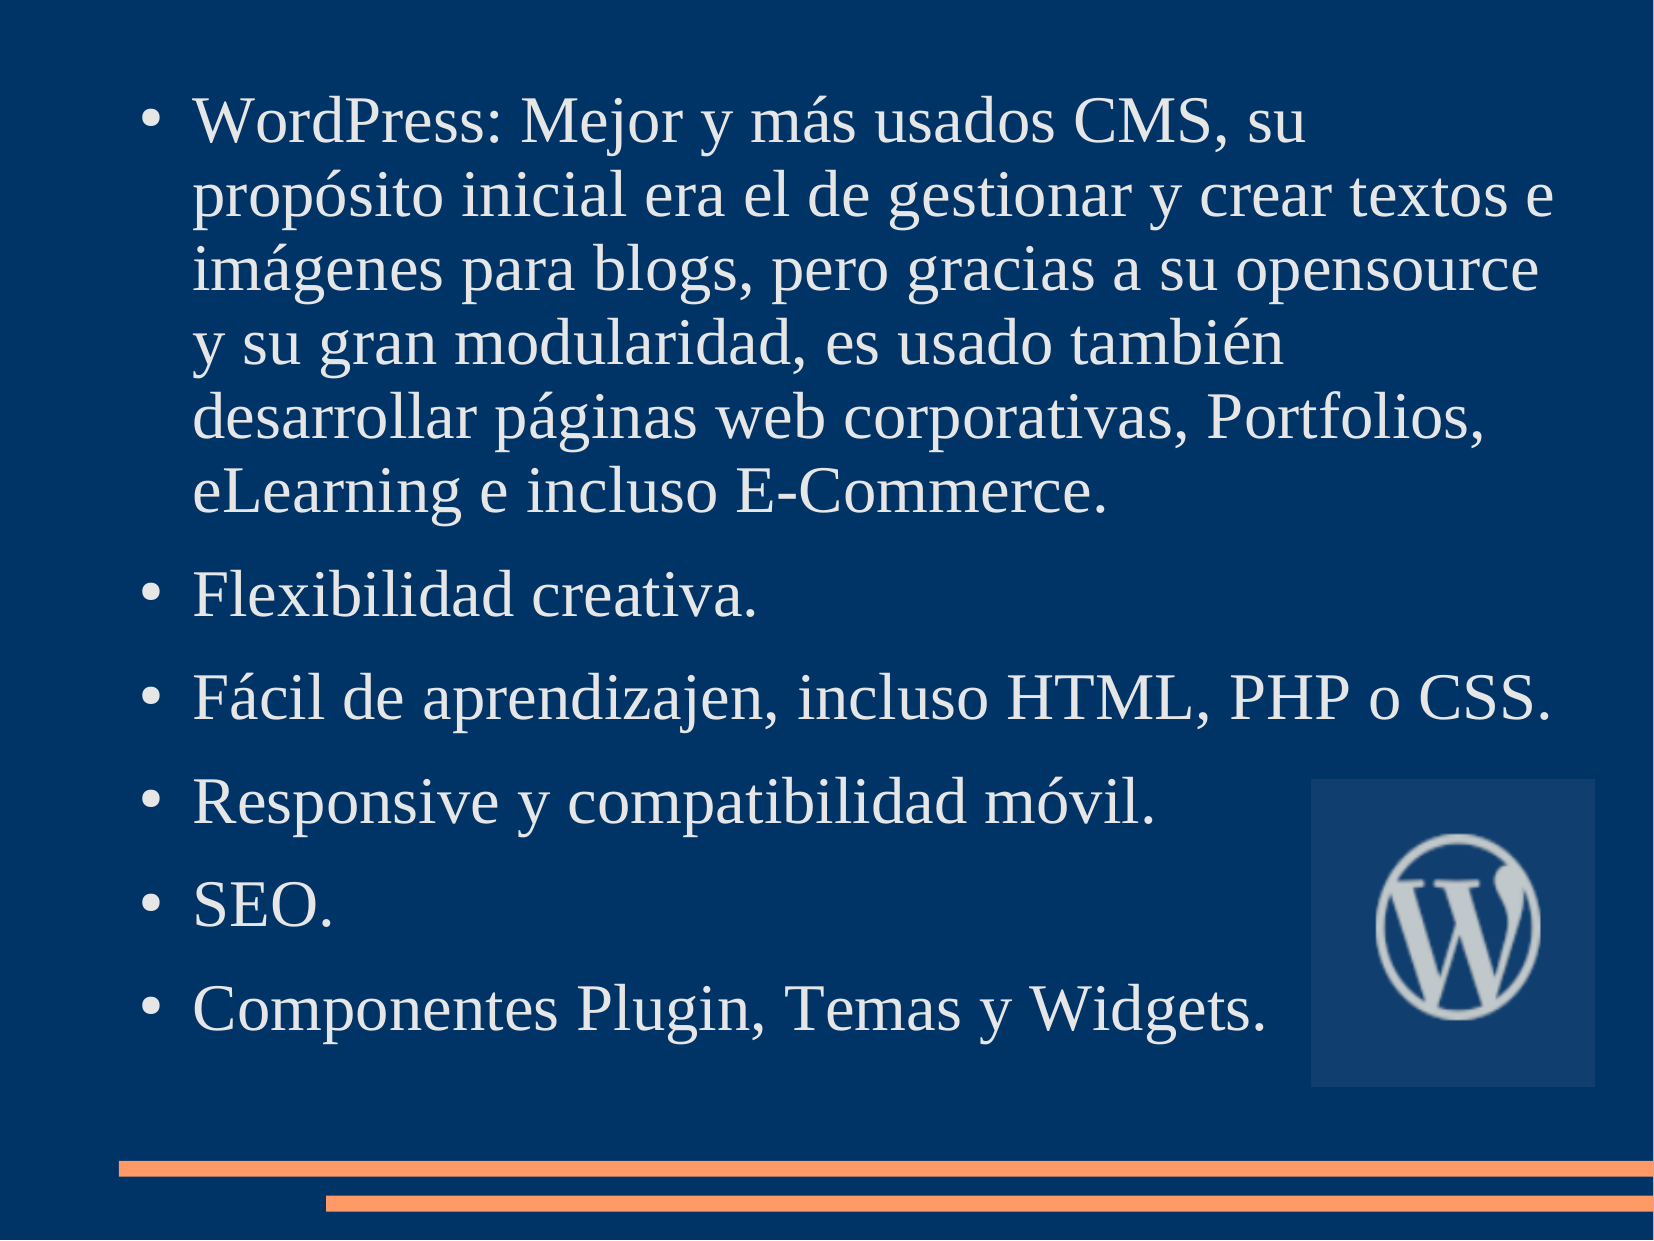

# WordPress: Mejor y más usados CMS, su propósito inicial era el de gestionar y crear textos e imágenes para blogs, pero gracias a su opensource y su gran modularidad, es usado también desarrollar páginas web corporativas, Portfolios, eLearning e incluso E-Commerce.
Flexibilidad creativa.
Fácil de aprendizajen, incluso HTML, PHP o CSS.
Responsive y compatibilidad móvil.
SEO.
Componentes Plugin, Temas y Widgets.